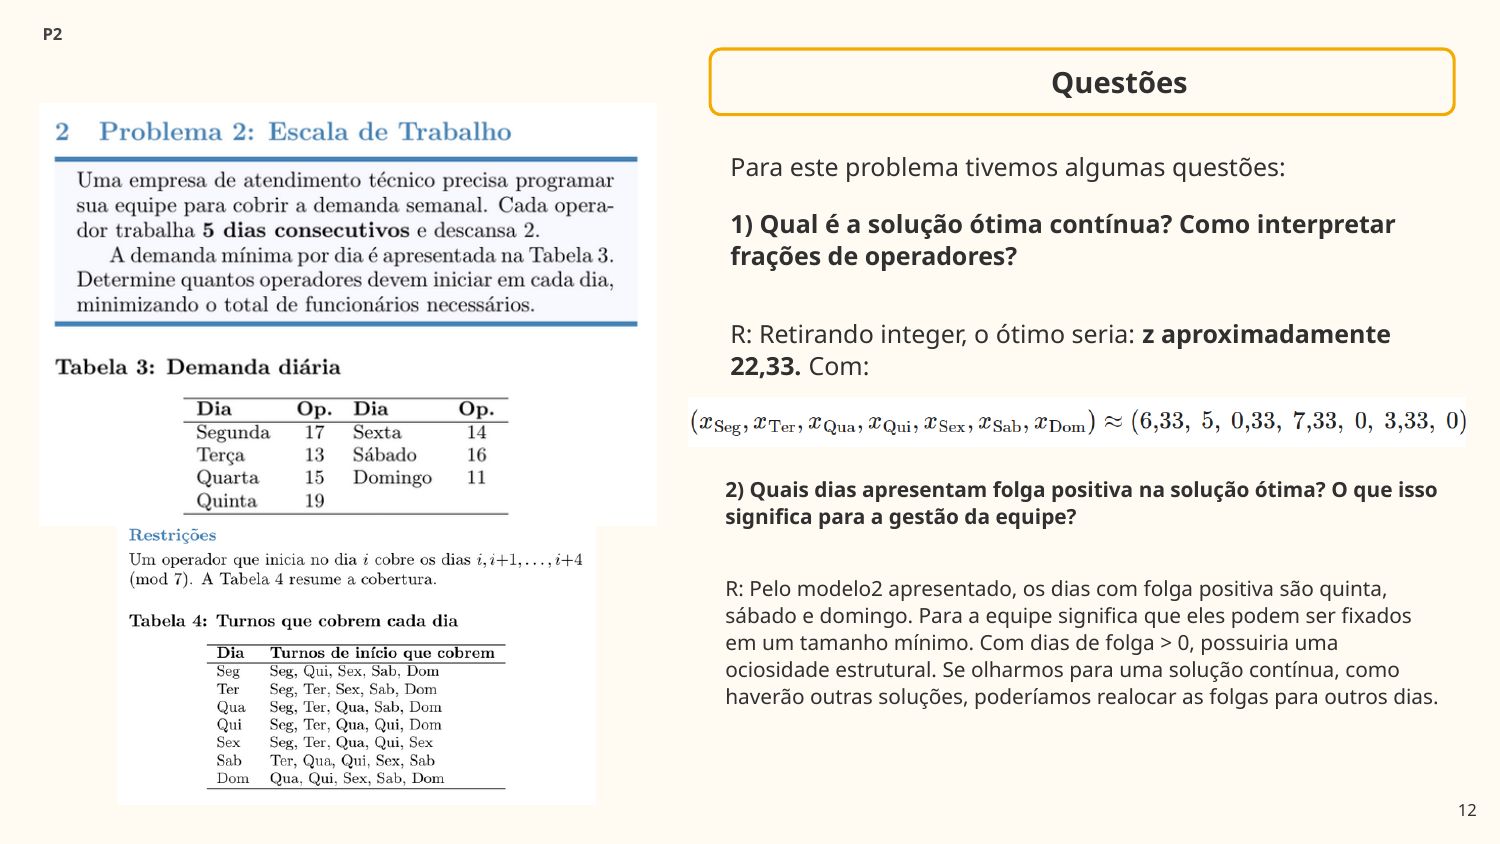

# P2
Questões
Para este problema tivemos algumas questões:
1) Qual é a solução ótima contínua? Como interpretar frações de operadores?
R: Retirando integer, o ótimo seria: z aproximadamente 22,33. Com:
2) Quais dias apresentam folga positiva na solução ótima? O que isso significa para a gestão da equipe?
R: Pelo modelo2 apresentado, os dias com folga positiva são quinta, sábado e domingo. Para a equipe significa que eles podem ser fixados em um tamanho mínimo. Com dias de folga > 0, possuiria uma ociosidade estrutural. Se olharmos para uma solução contínua, como haverão outras soluções, poderíamos realocar as folgas para outros dias.